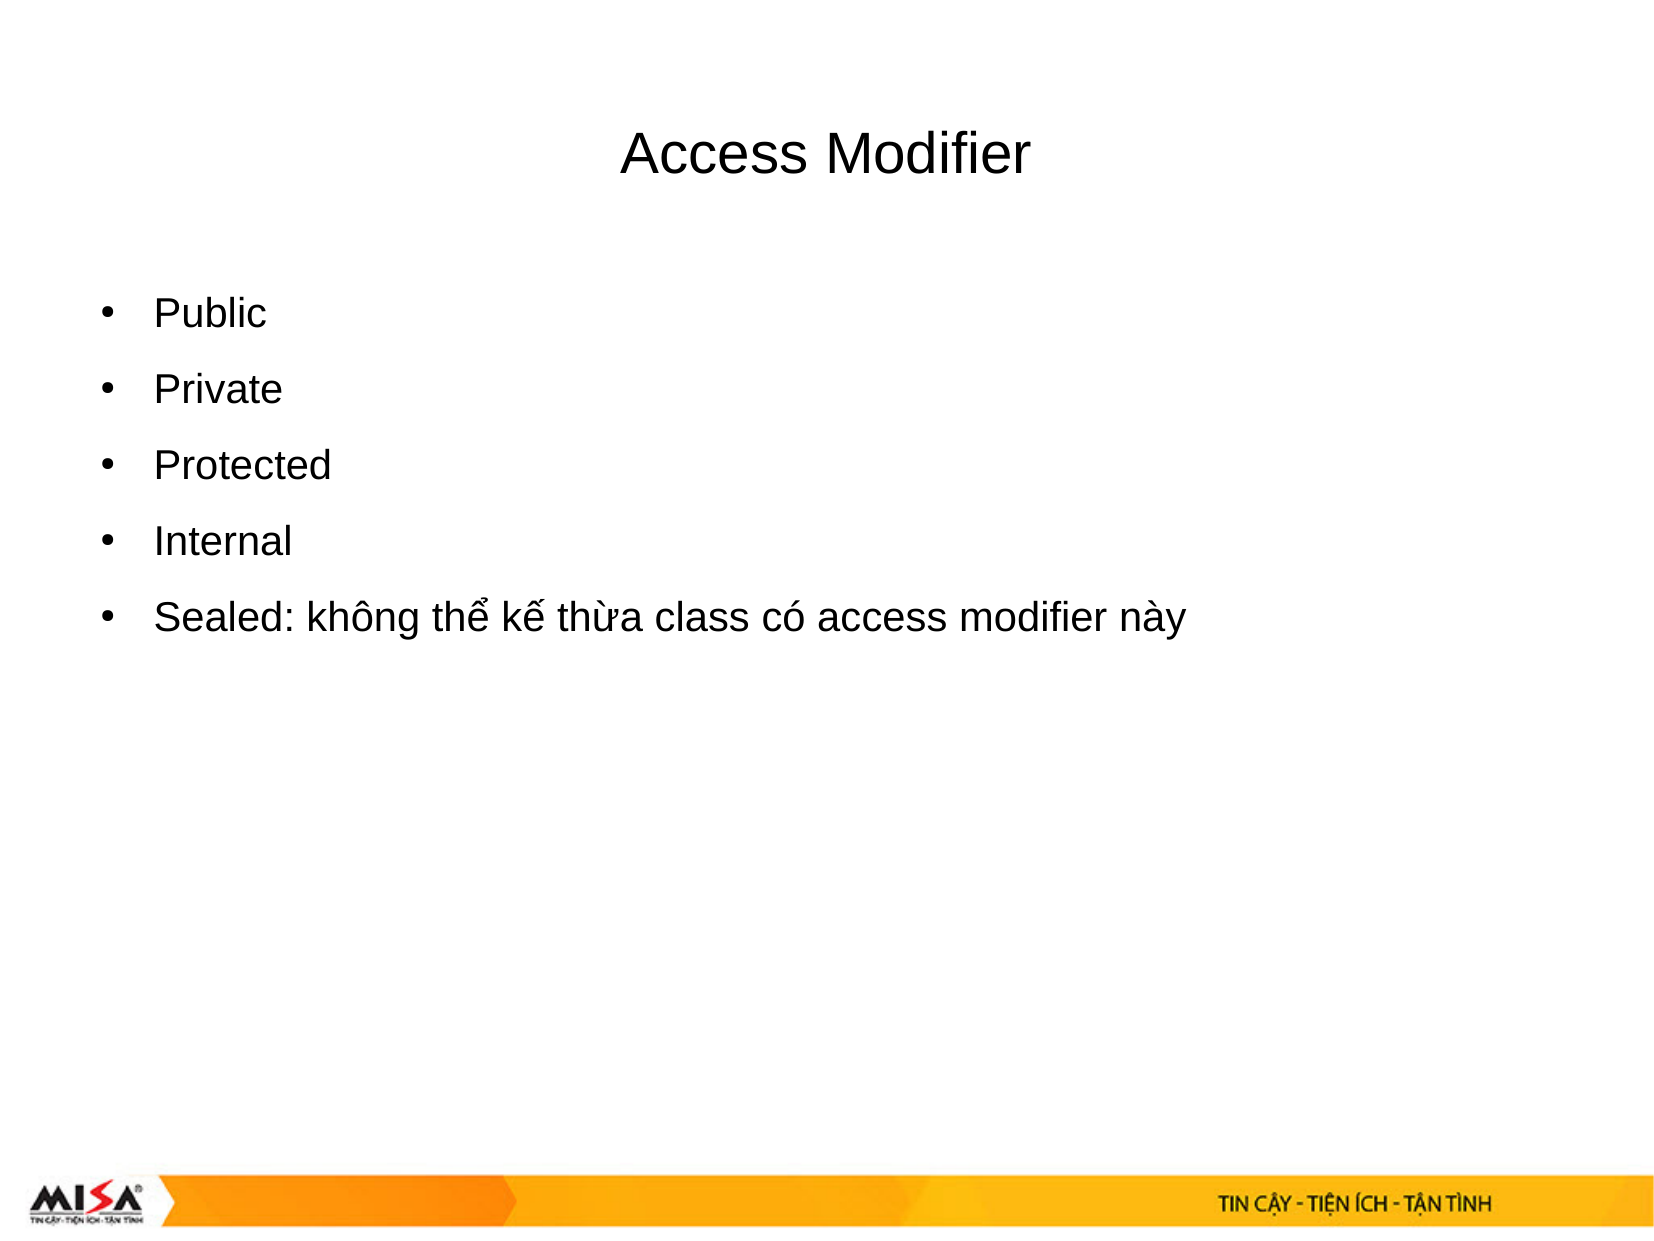

# Access Modifier
Public
Private
Protected
Internal
Sealed: không thể kế thừa class có access modifier này